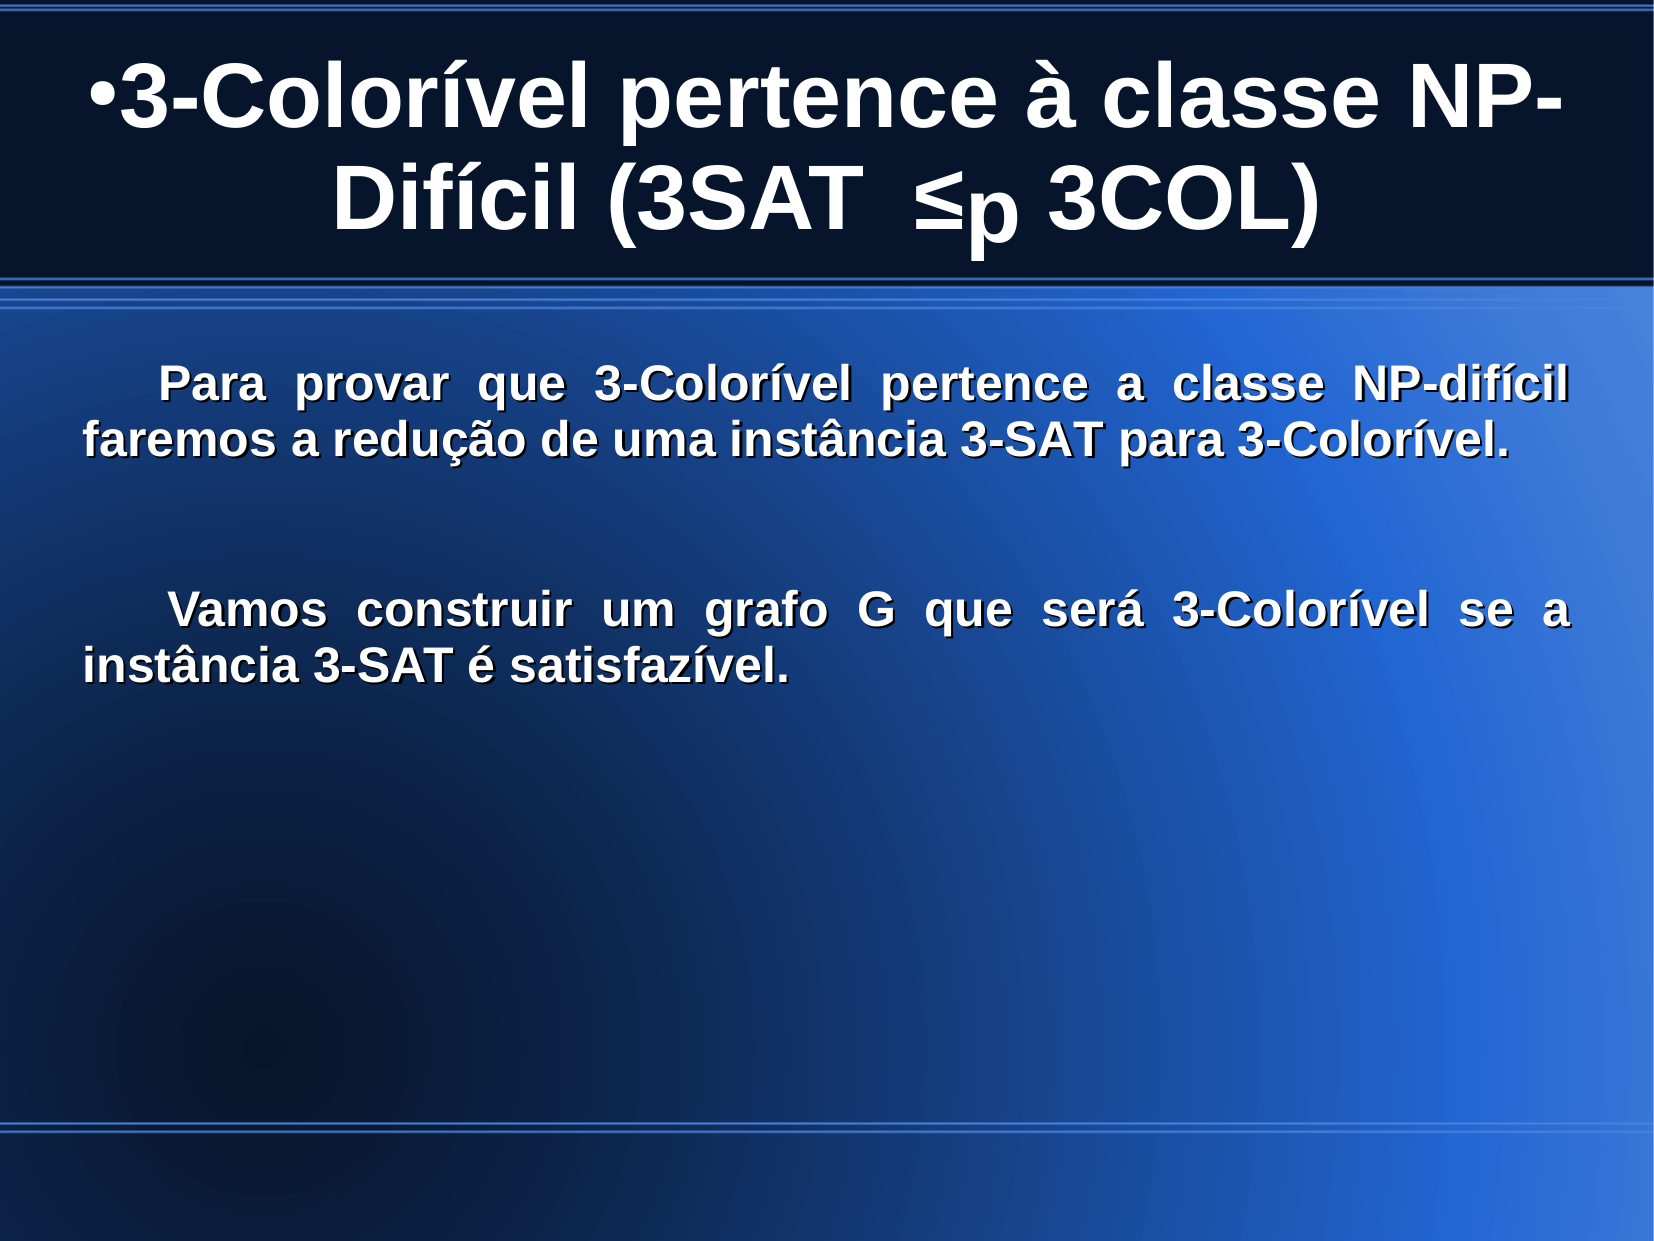

# 3-Colorível pertence à classe NP-Difícil (3SAT ≤p 3COL)
Para provar que 3-Colorível pertence a classe NP-difícil faremos a redução de uma instância 3-SAT para 3-Colorível.
 Vamos construir um grafo G que será 3-Colorível se a instância 3-SAT é satisfazível.